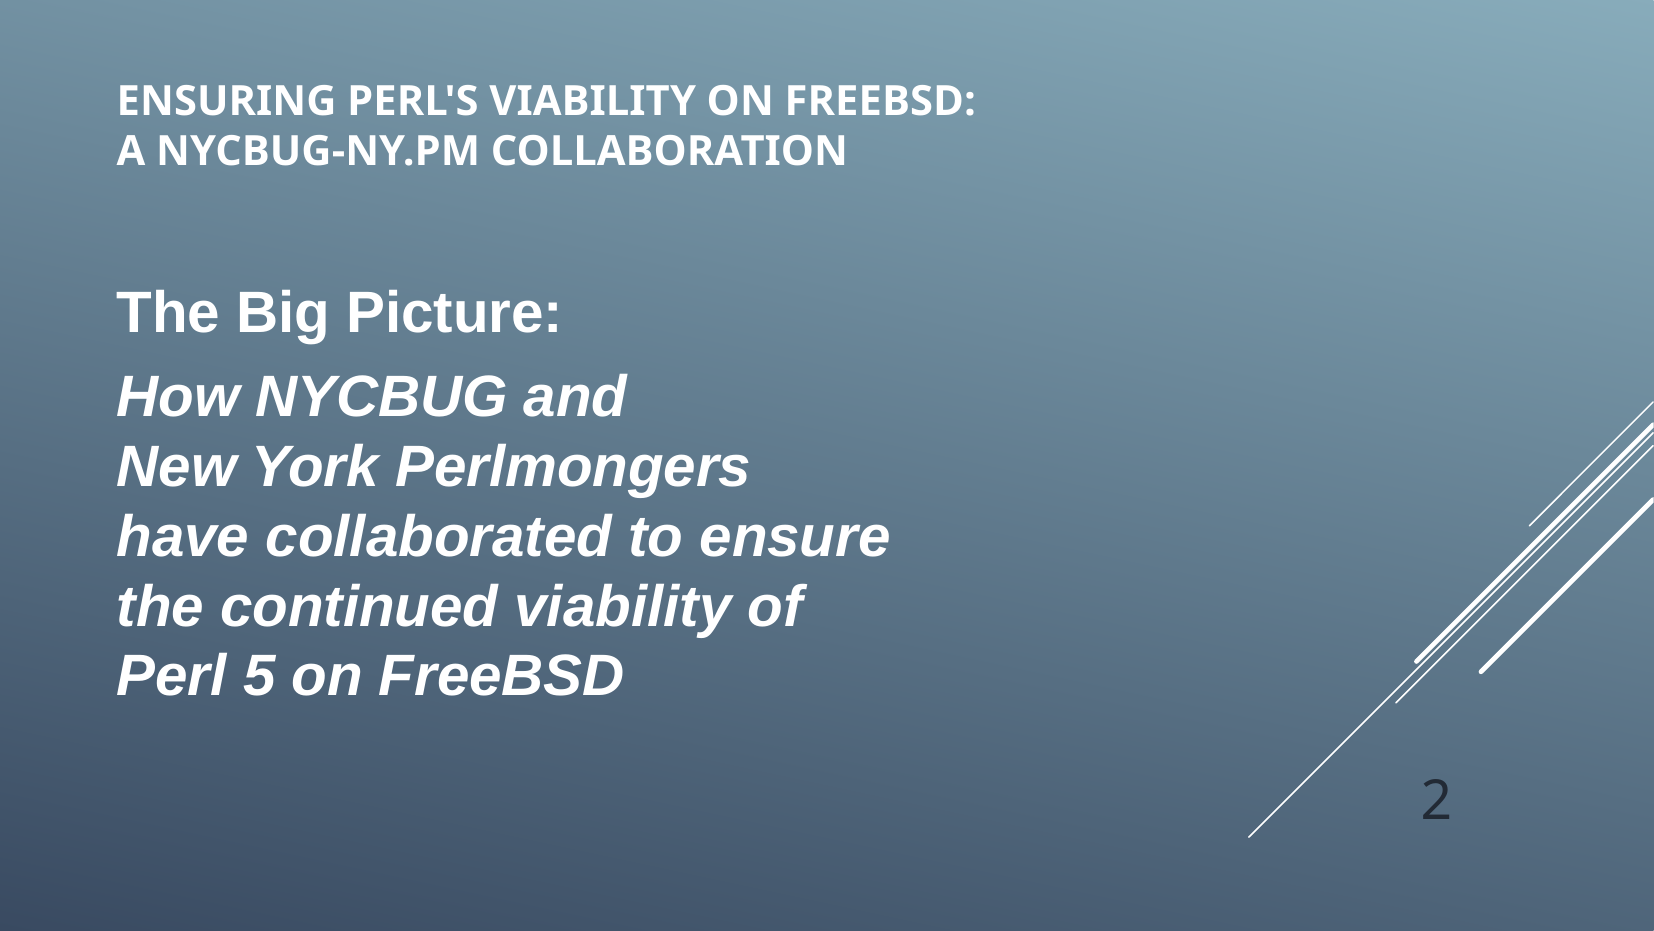

# Ensuring Perl's Viability on FreeBSD: A NYCBUG-NY.PM Collaboration
The Big Picture:
How NYCBUG and
New York Perlmongers
have collaborated to ensure
the continued viability of
Perl 5 on FreeBSD
2